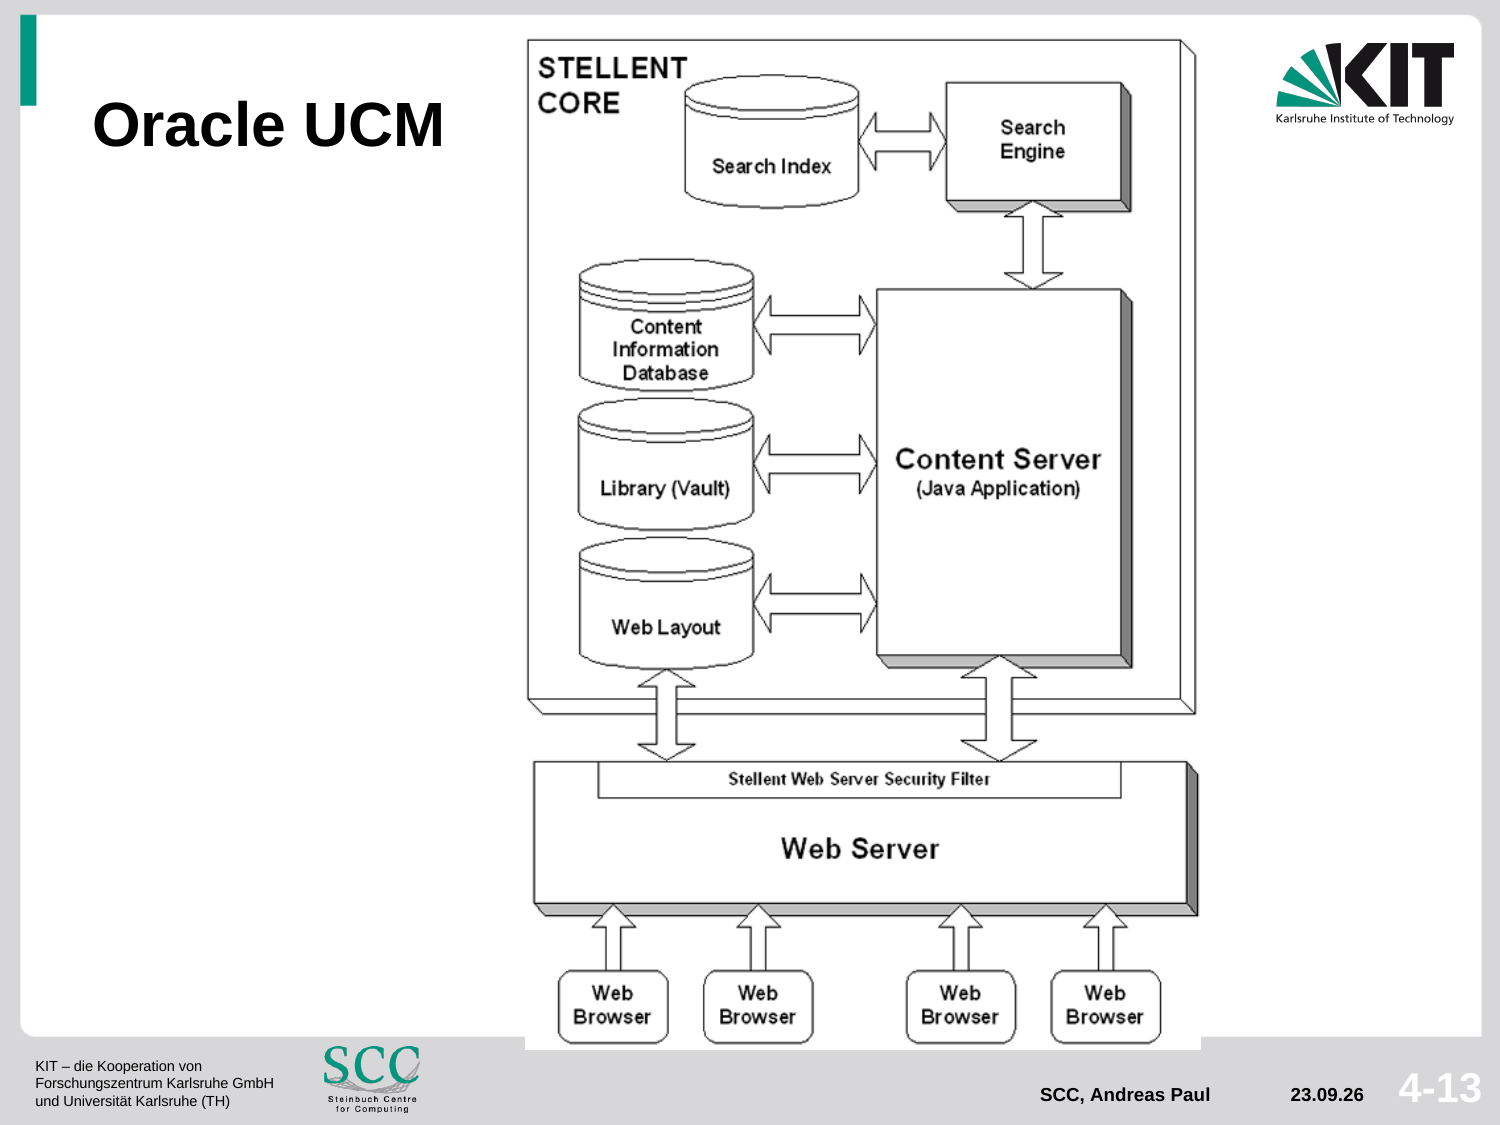

# Oracle UCM
4
SCC, Andreas Paul